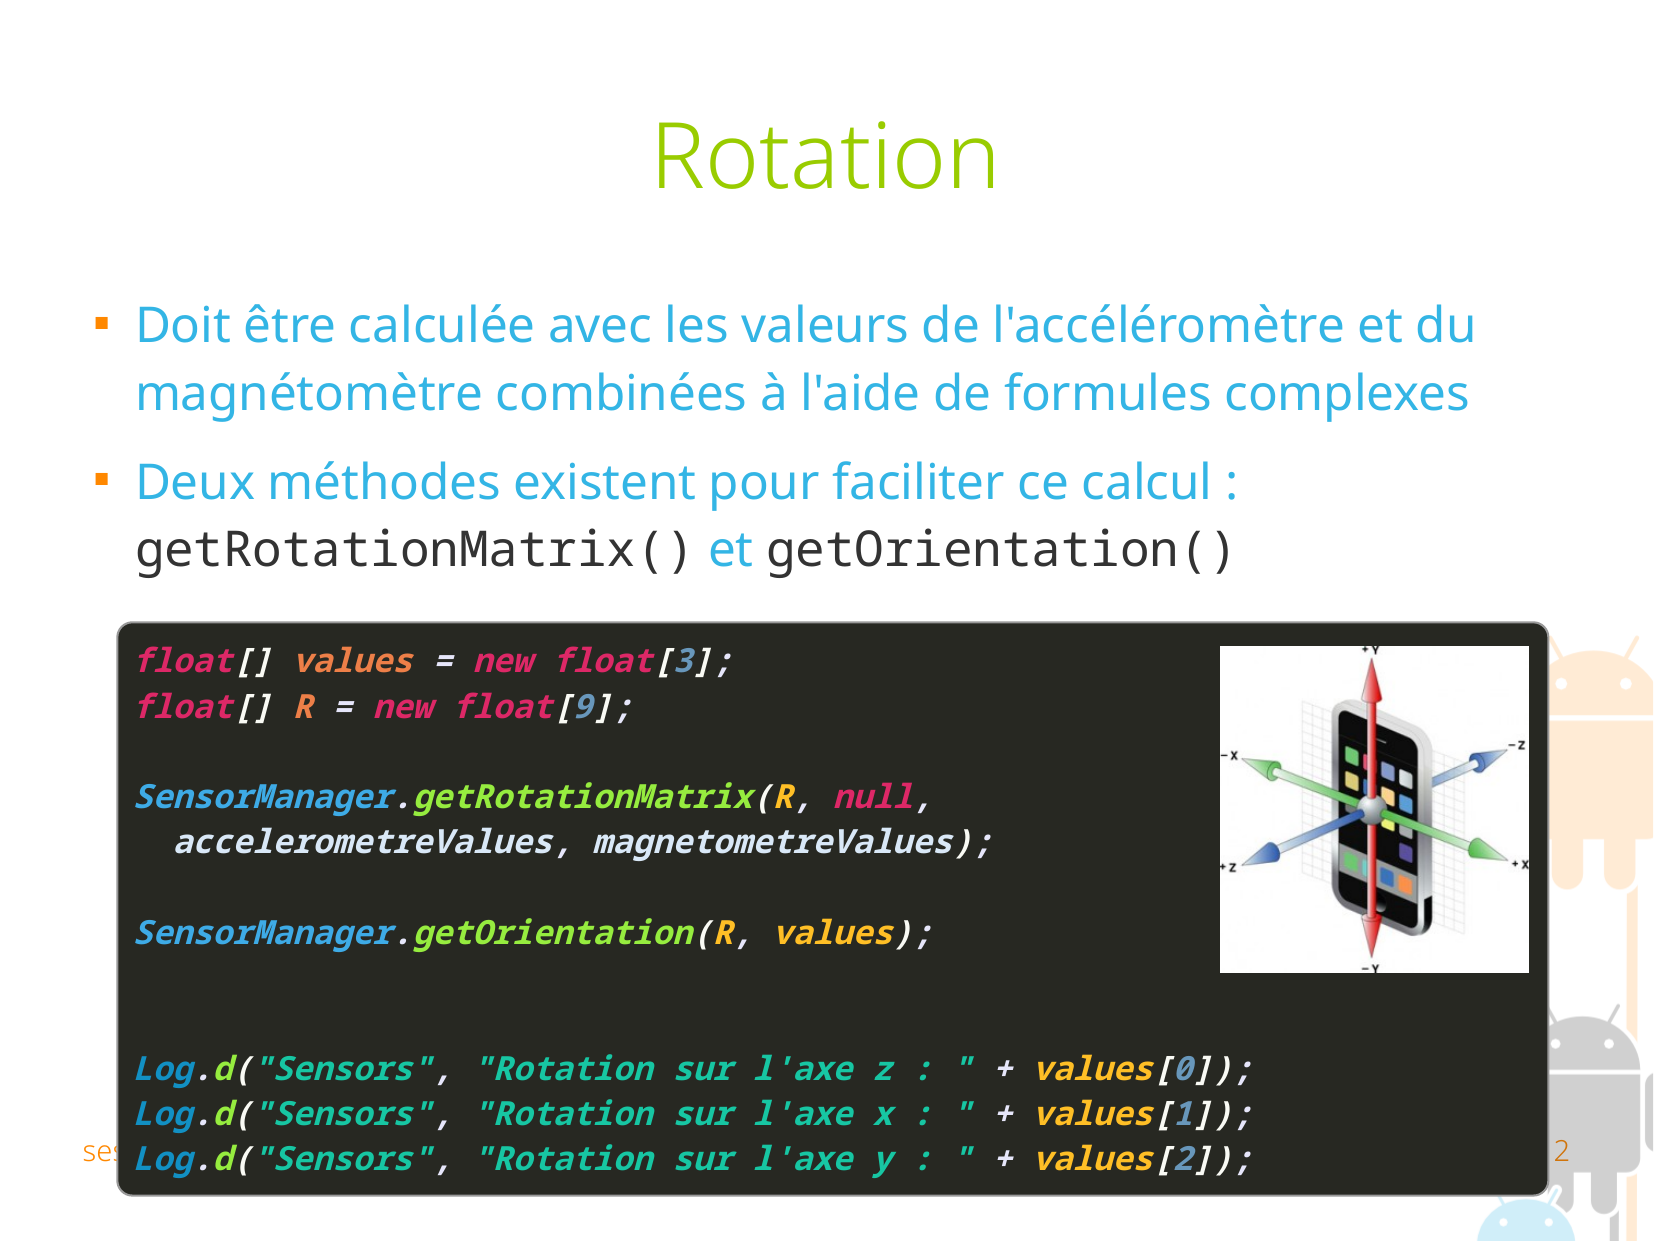

# Rotation
Doit être calculée avec les valeurs de l'accéléromètre et du magnétomètre combinées à l'aide de formules complexes
Deux méthodes existent pour faciliter ce calcul : getRotationMatrix() et getOrientation()
float[] values = new float[3];
float[] R = new float[9];
SensorManager.getRotationMatrix(R, null,
 accelerometreValues, magnetometreValues);
SensorManager.getOrientation(R, values);
Log.d("Sensors", "Rotation sur l'axe z : " + values[0]);
Log.d("Sensors", "Rotation sur l'axe x : " + values[1]);
Log.d("Sensors", "Rotation sur l'axe y : " + values[2]);
session sept 2016
Yann Caron (c) 2014
12